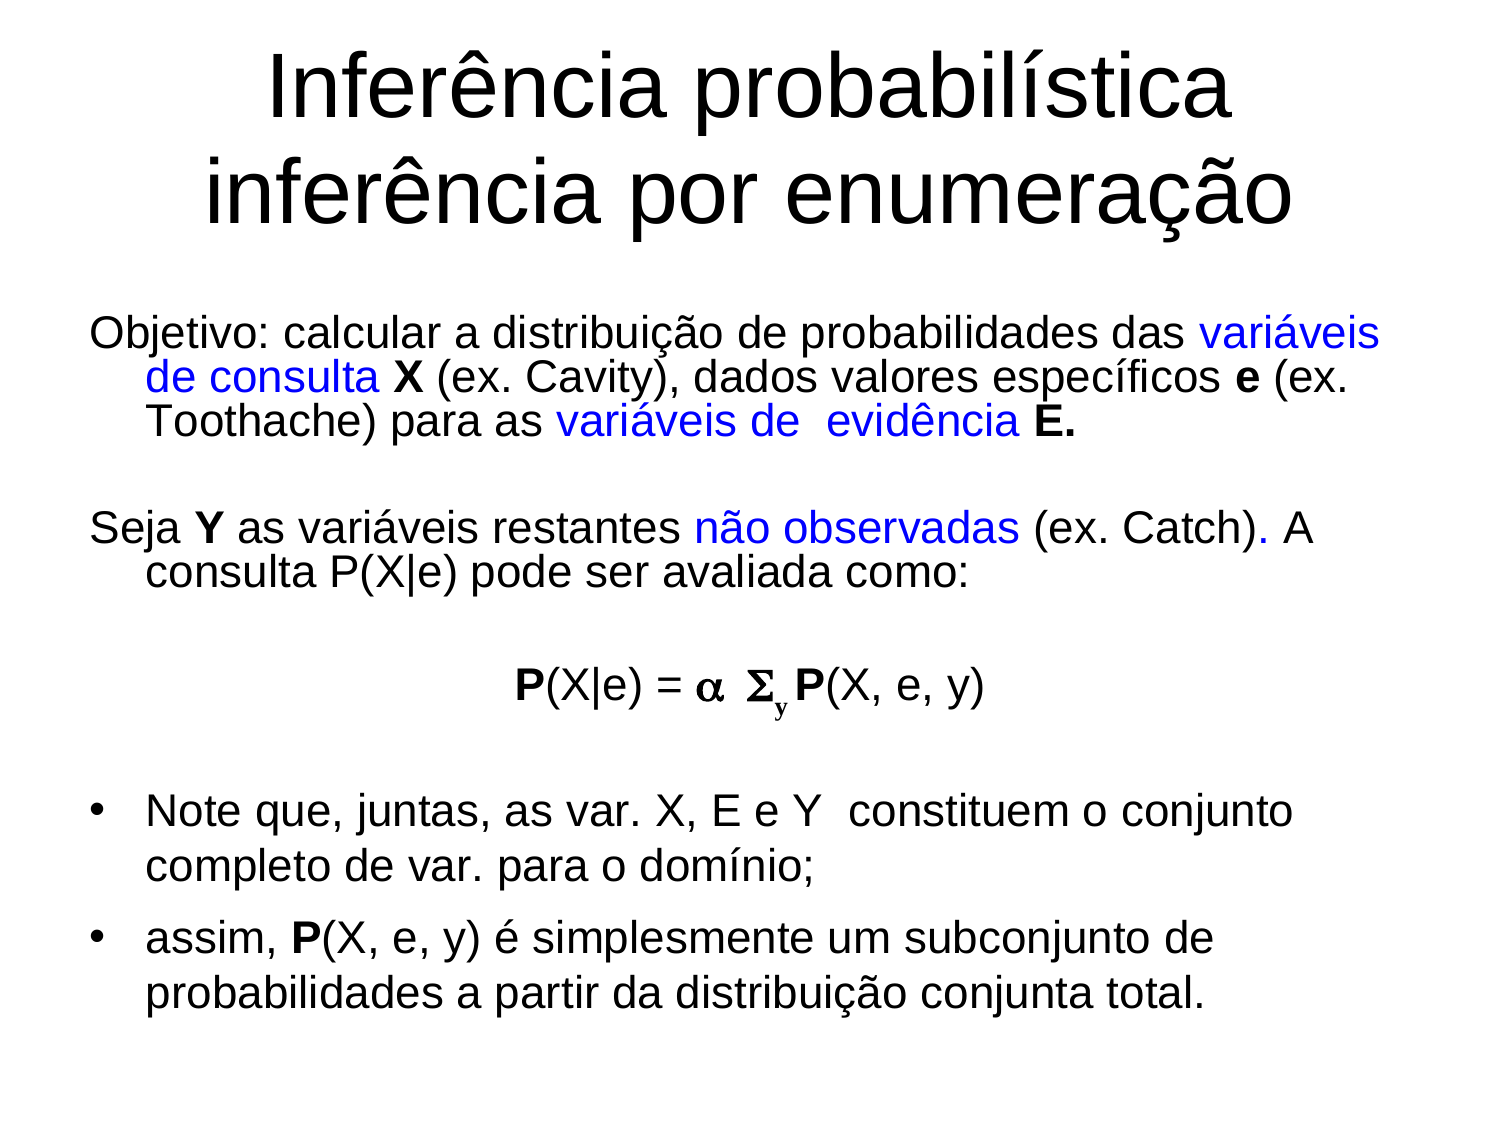

# Inferência probabilística inferência por enumeração
Objetivo: calcular a distribuição de probabilidades das variáveis de consulta X (ex. Cavity), dados valores específicos e (ex. Toothache) para as variáveis de evidência E.
Seja Y as variáveis restantes não observadas (ex. Catch). A consulta P(X|e) pode ser avaliada como:
P(X|e) = y P(X, e, y)
Note que, juntas, as var. X, E e Y constituem o conjunto completo de var. para o domínio;
assim, P(X, e, y) é simplesmente um subconjunto de probabilidades a partir da distribuição conjunta total.